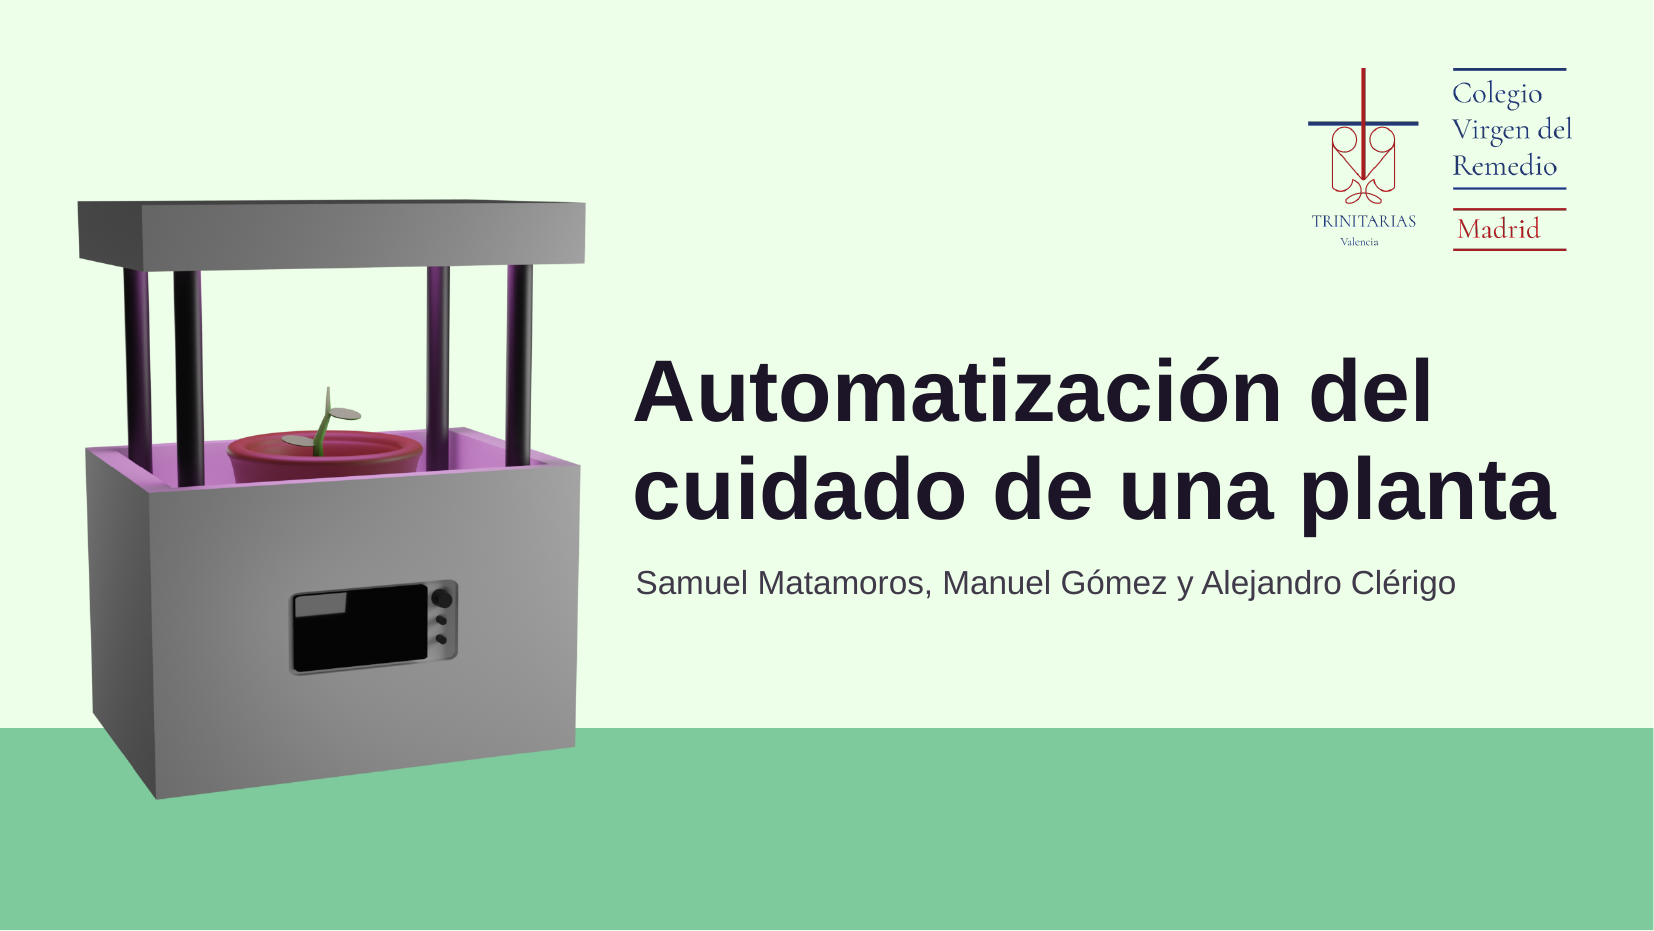

# Automatización del cuidado de una planta
Samuel Matamoros, Manuel Gómez y Alejandro Clérigo